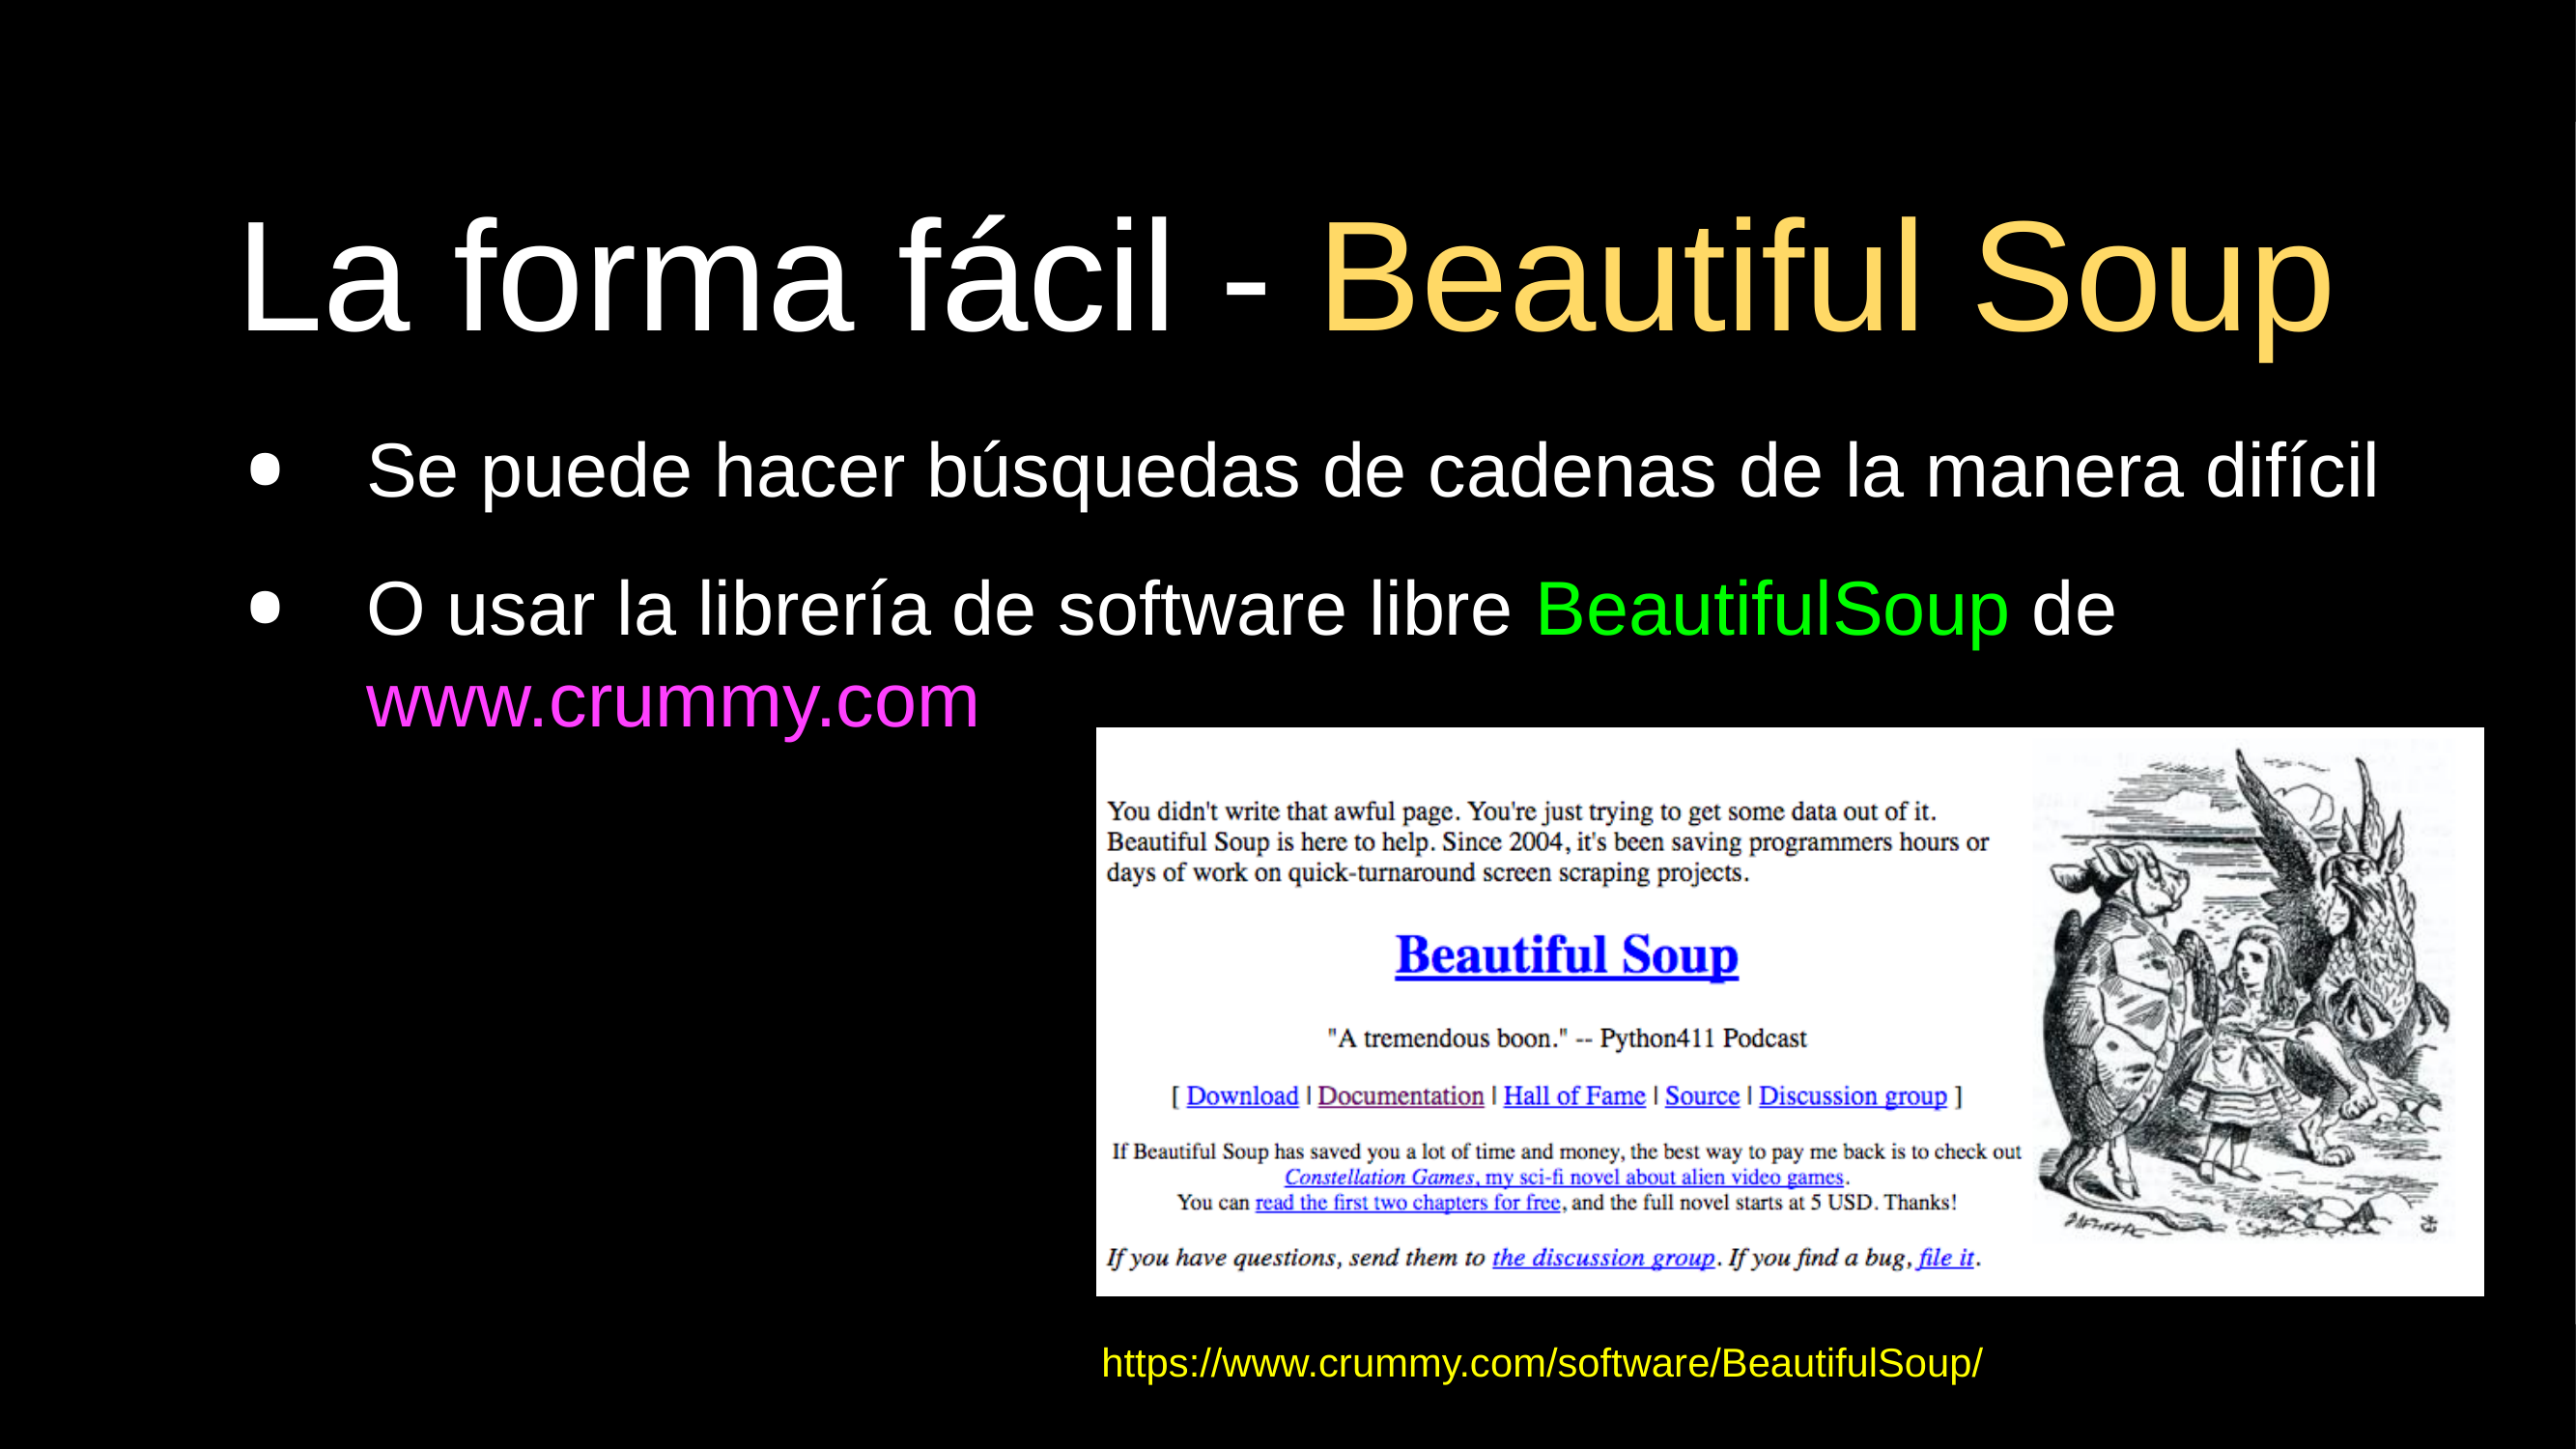

# La forma fácil - Beautiful Soup
Se puede hacer búsquedas de cadenas de la manera difícil
O usar la librería de software libre BeautifulSoup de www.crummy.com
https://www.crummy.com/software/BeautifulSoup/